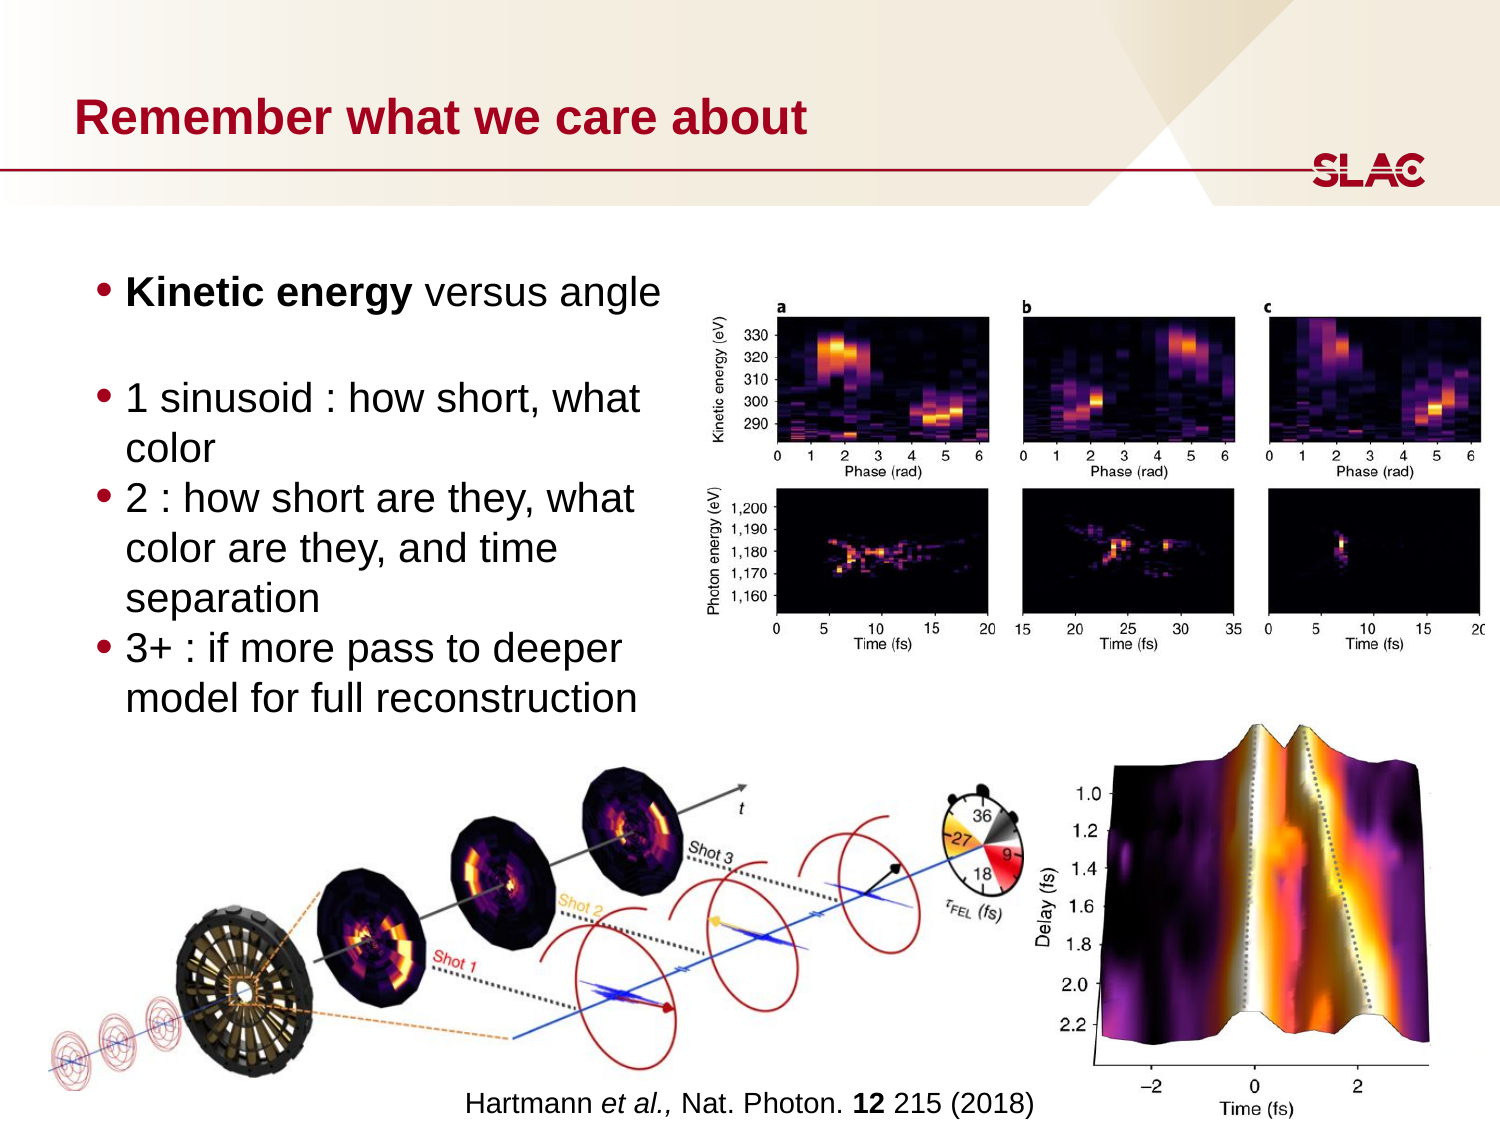

# Remember what we care about
Kinetic energy versus angle
1 sinusoid : how short, what color
2 : how short are they, what color are they, and time separation
3+ : if more pass to deeper model for full reconstruction
Hartmann et al., Nat. Photon. 12 215 (2018)